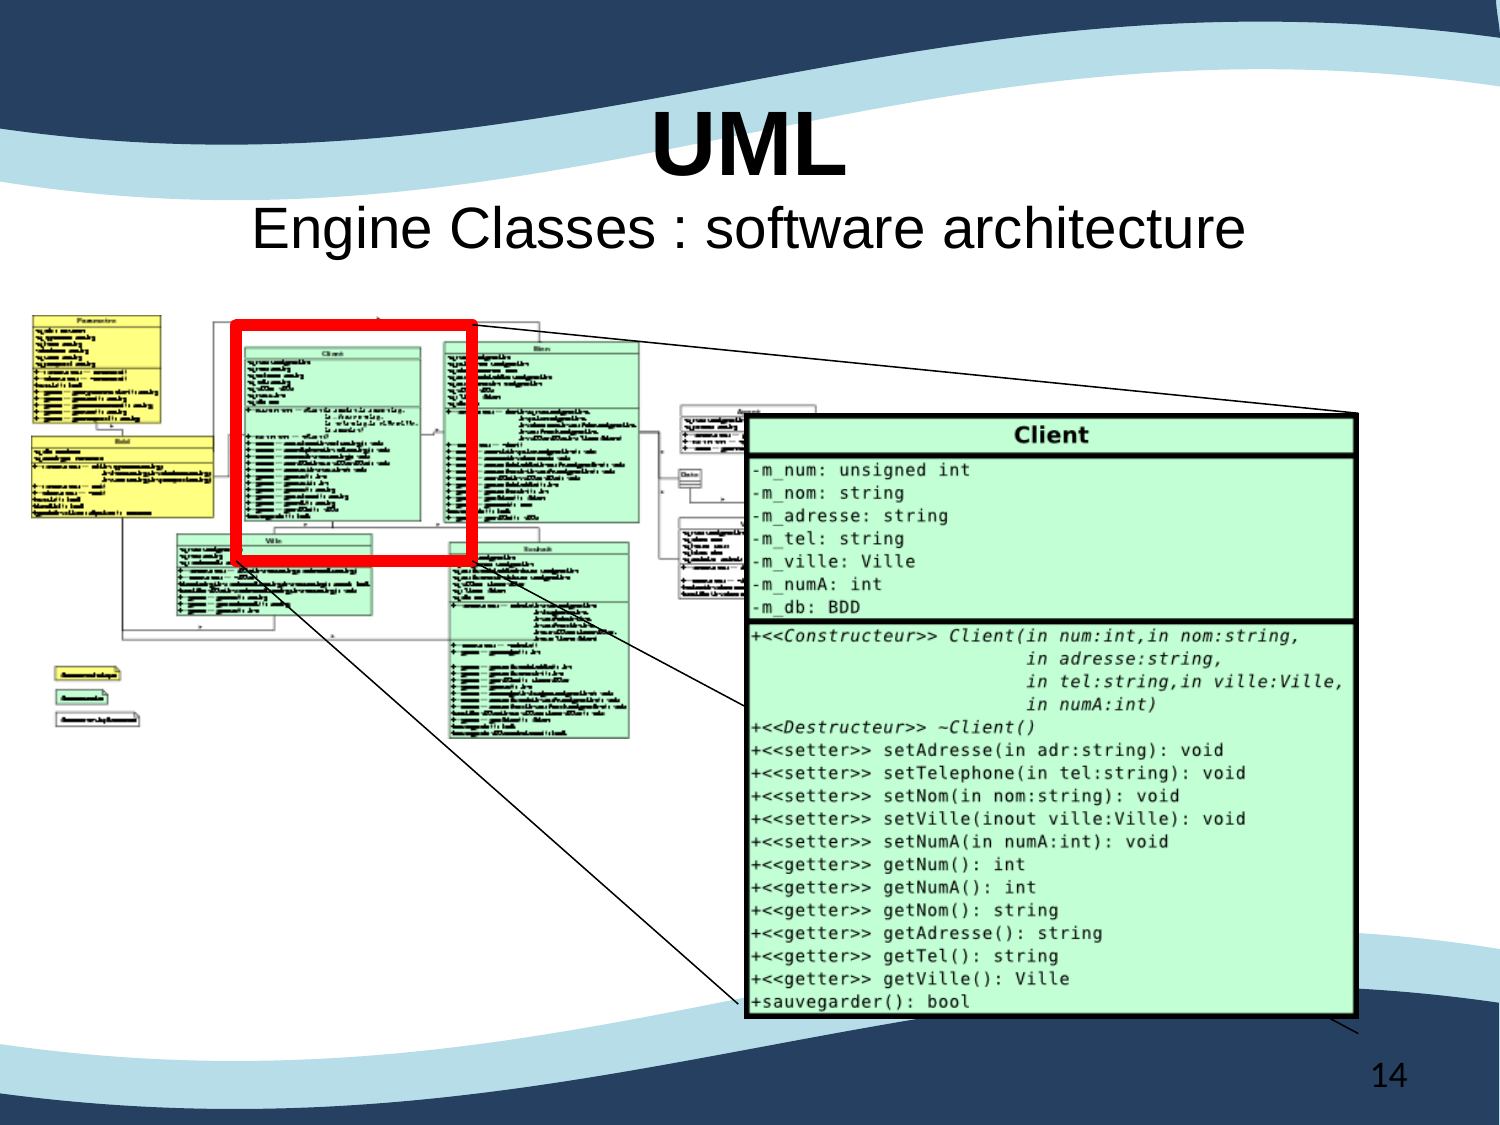

# UML
Engine Classes : software architecture
14